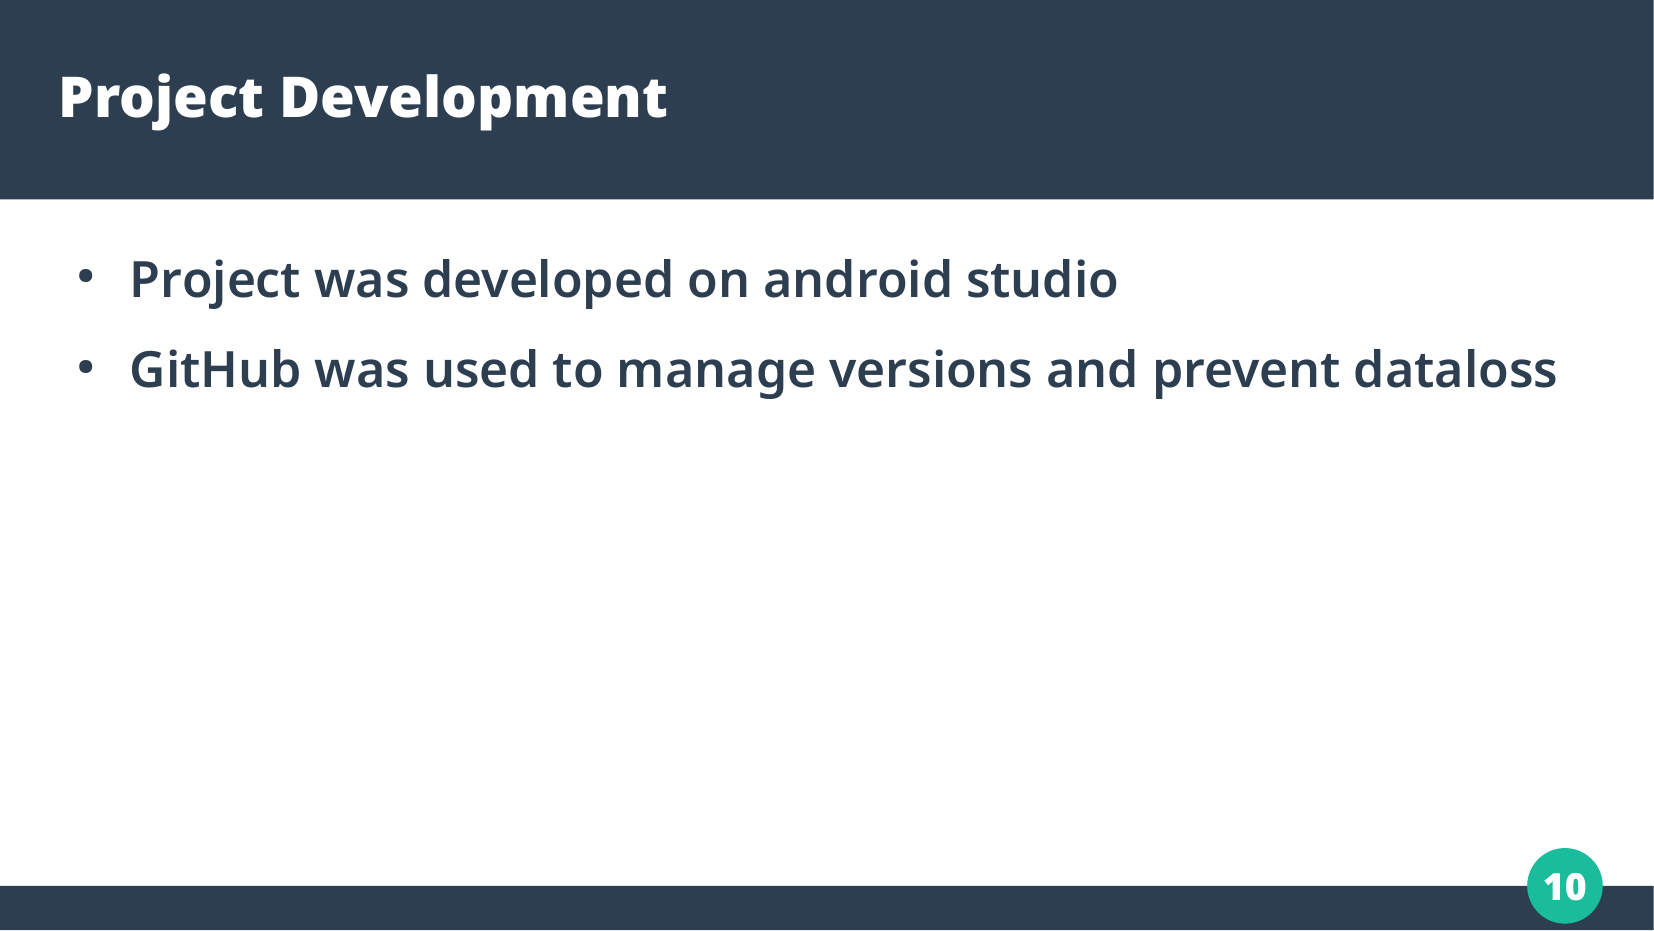

# Project Development
Project was developed on android studio
GitHub was used to manage versions and prevent dataloss